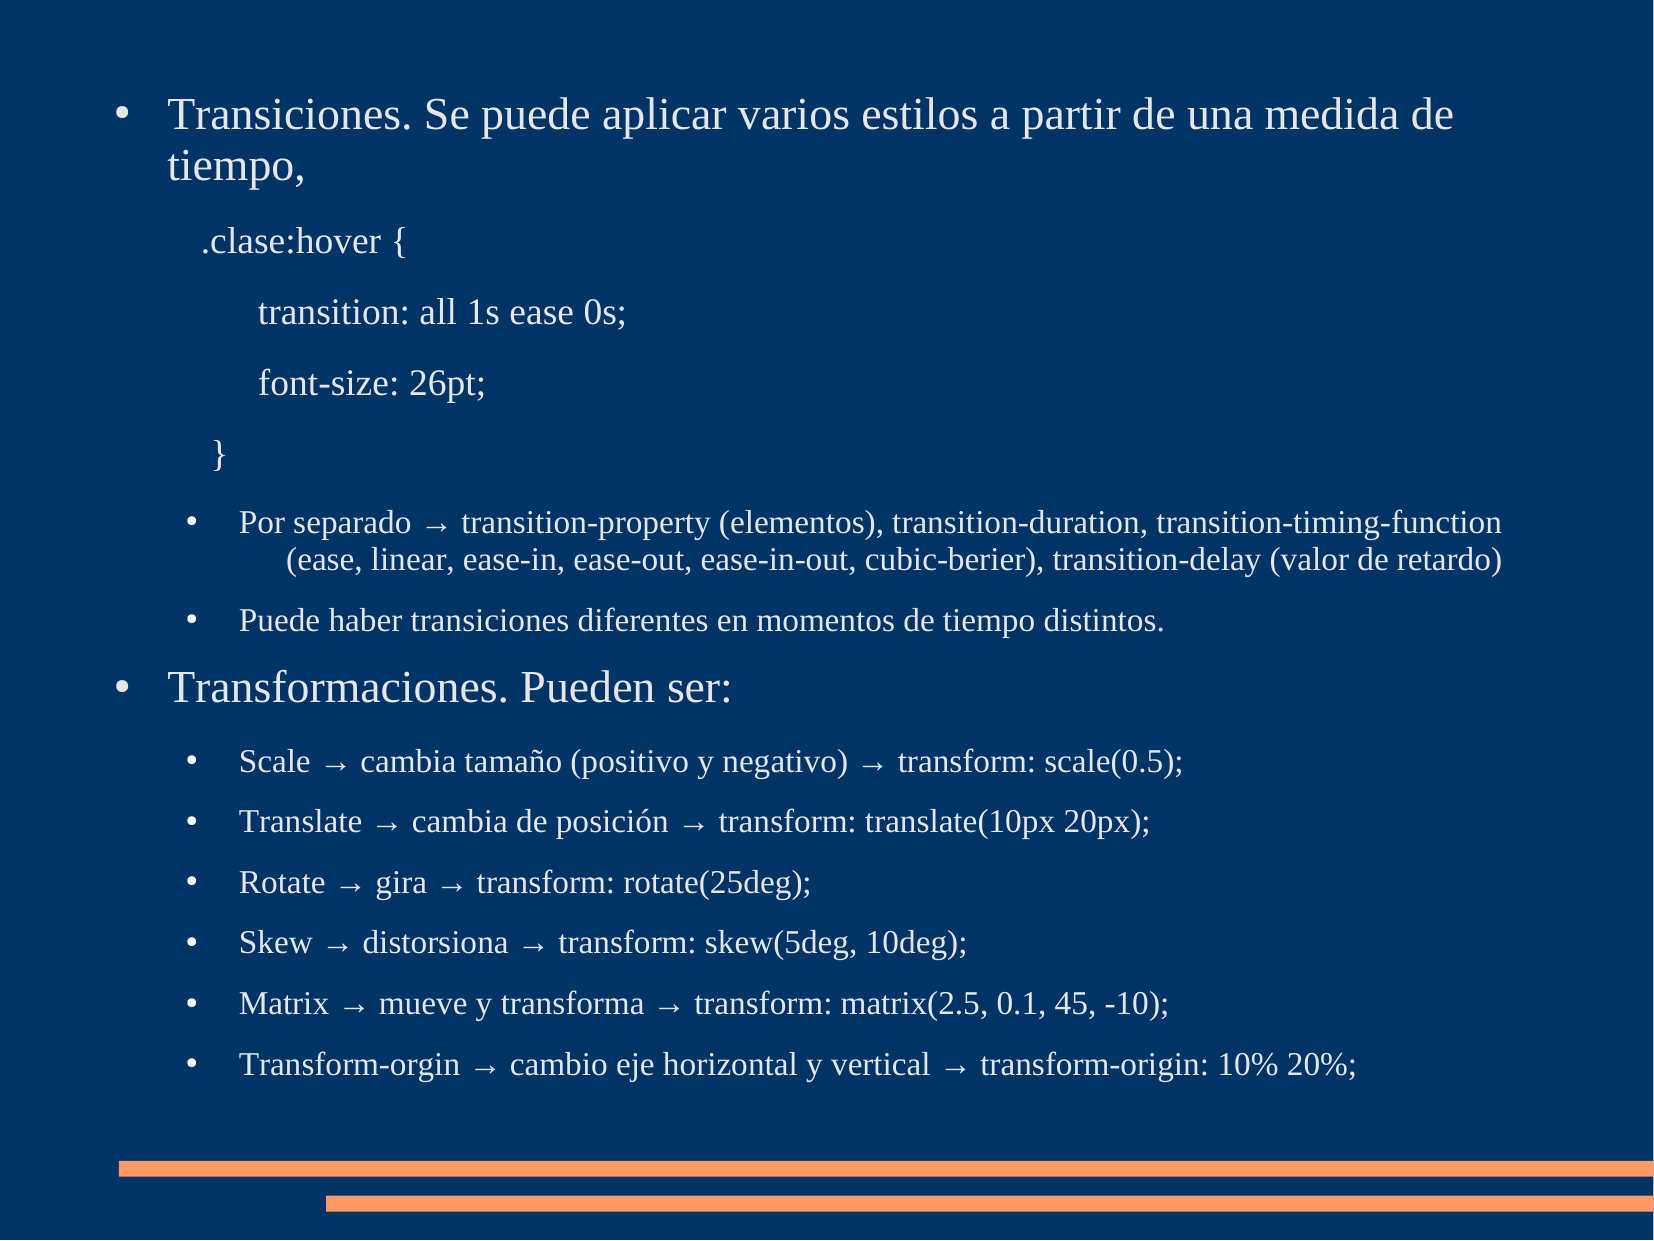

# Transiciones. Se puede aplicar varios estilos a partir de una medida de tiempo,
 .clase:hover {
 transition: all 1s ease 0s;
 font-size: 26pt;
 }
Por separado → transition-property (elementos), transition-duration, transition-timing-function (ease, linear, ease-in, ease-out, ease-in-out, cubic-berier), transition-delay (valor de retardo)
Puede haber transiciones diferentes en momentos de tiempo distintos.
Transformaciones. Pueden ser:
Scale → cambia tamaño (positivo y negativo) → transform: scale(0.5);
Translate → cambia de posición → transform: translate(10px 20px);
Rotate → gira → transform: rotate(25deg);
Skew → distorsiona → transform: skew(5deg, 10deg);
Matrix → mueve y transforma → transform: matrix(2.5, 0.1, 45, -10);
Transform-orgin → cambio eje horizontal y vertical → transform-origin: 10% 20%;